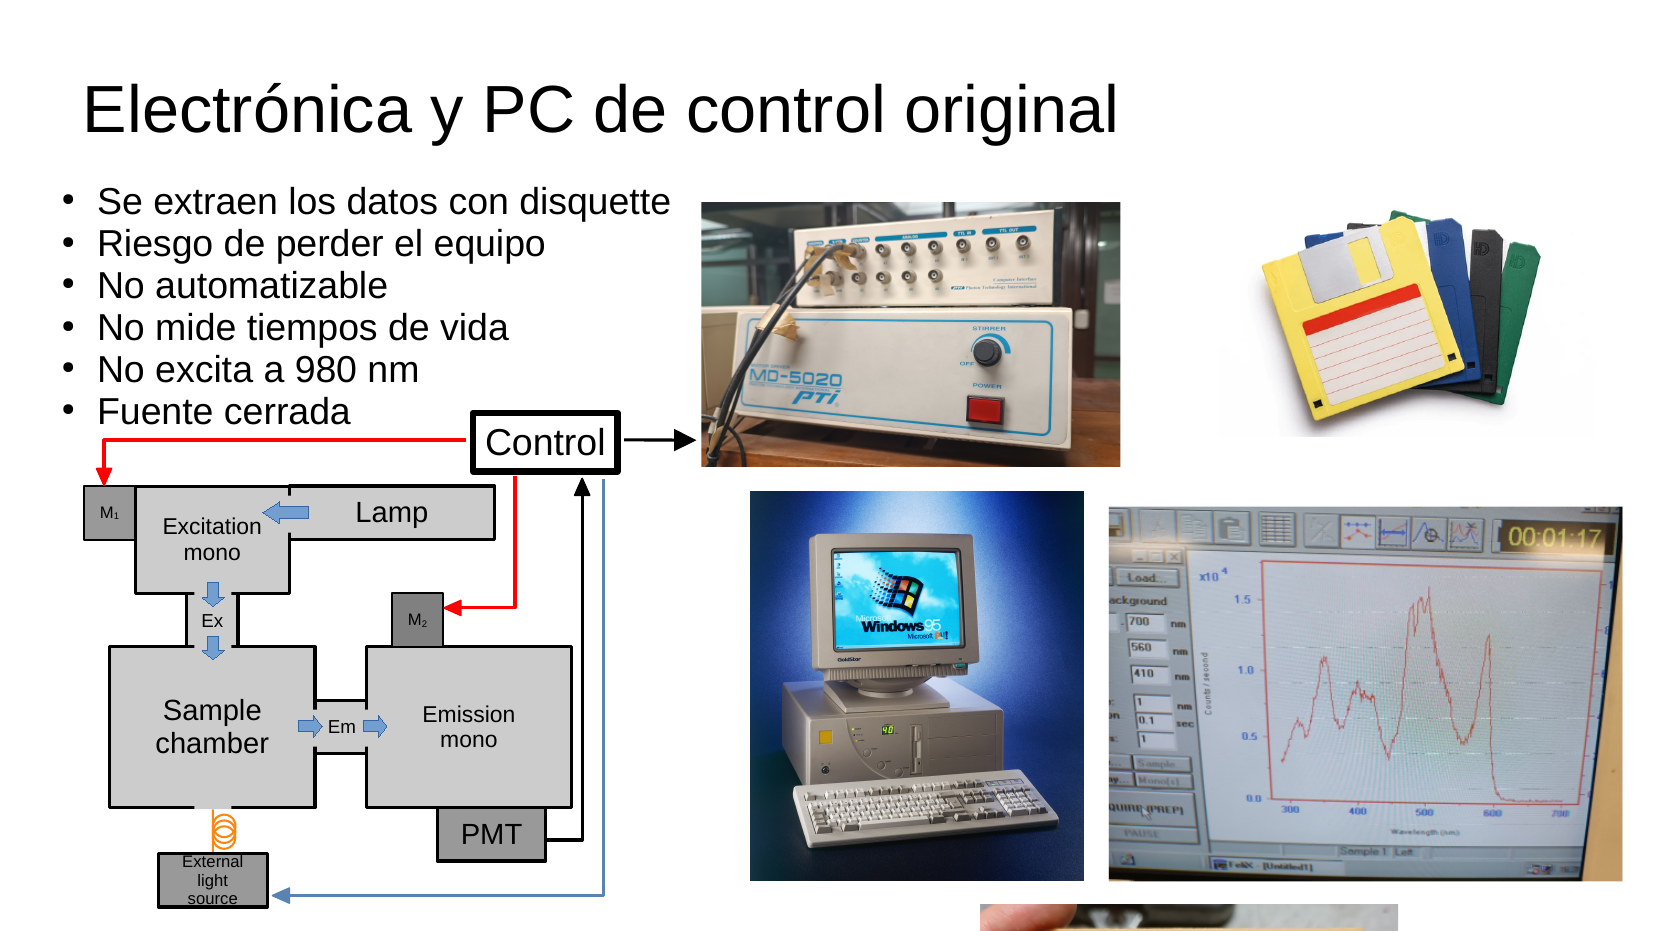

# Electrónica y PC de control original
Se extraen los datos con disquette
Riesgo de perder el equipo
No automatizable
No mide tiempos de vida
No excita a 980 nm
Fuente cerrada
Control
M1
Excitation mono
Lamp
M2
Ex
Sample chamber
Emission
mono
Em
PMT
External light source